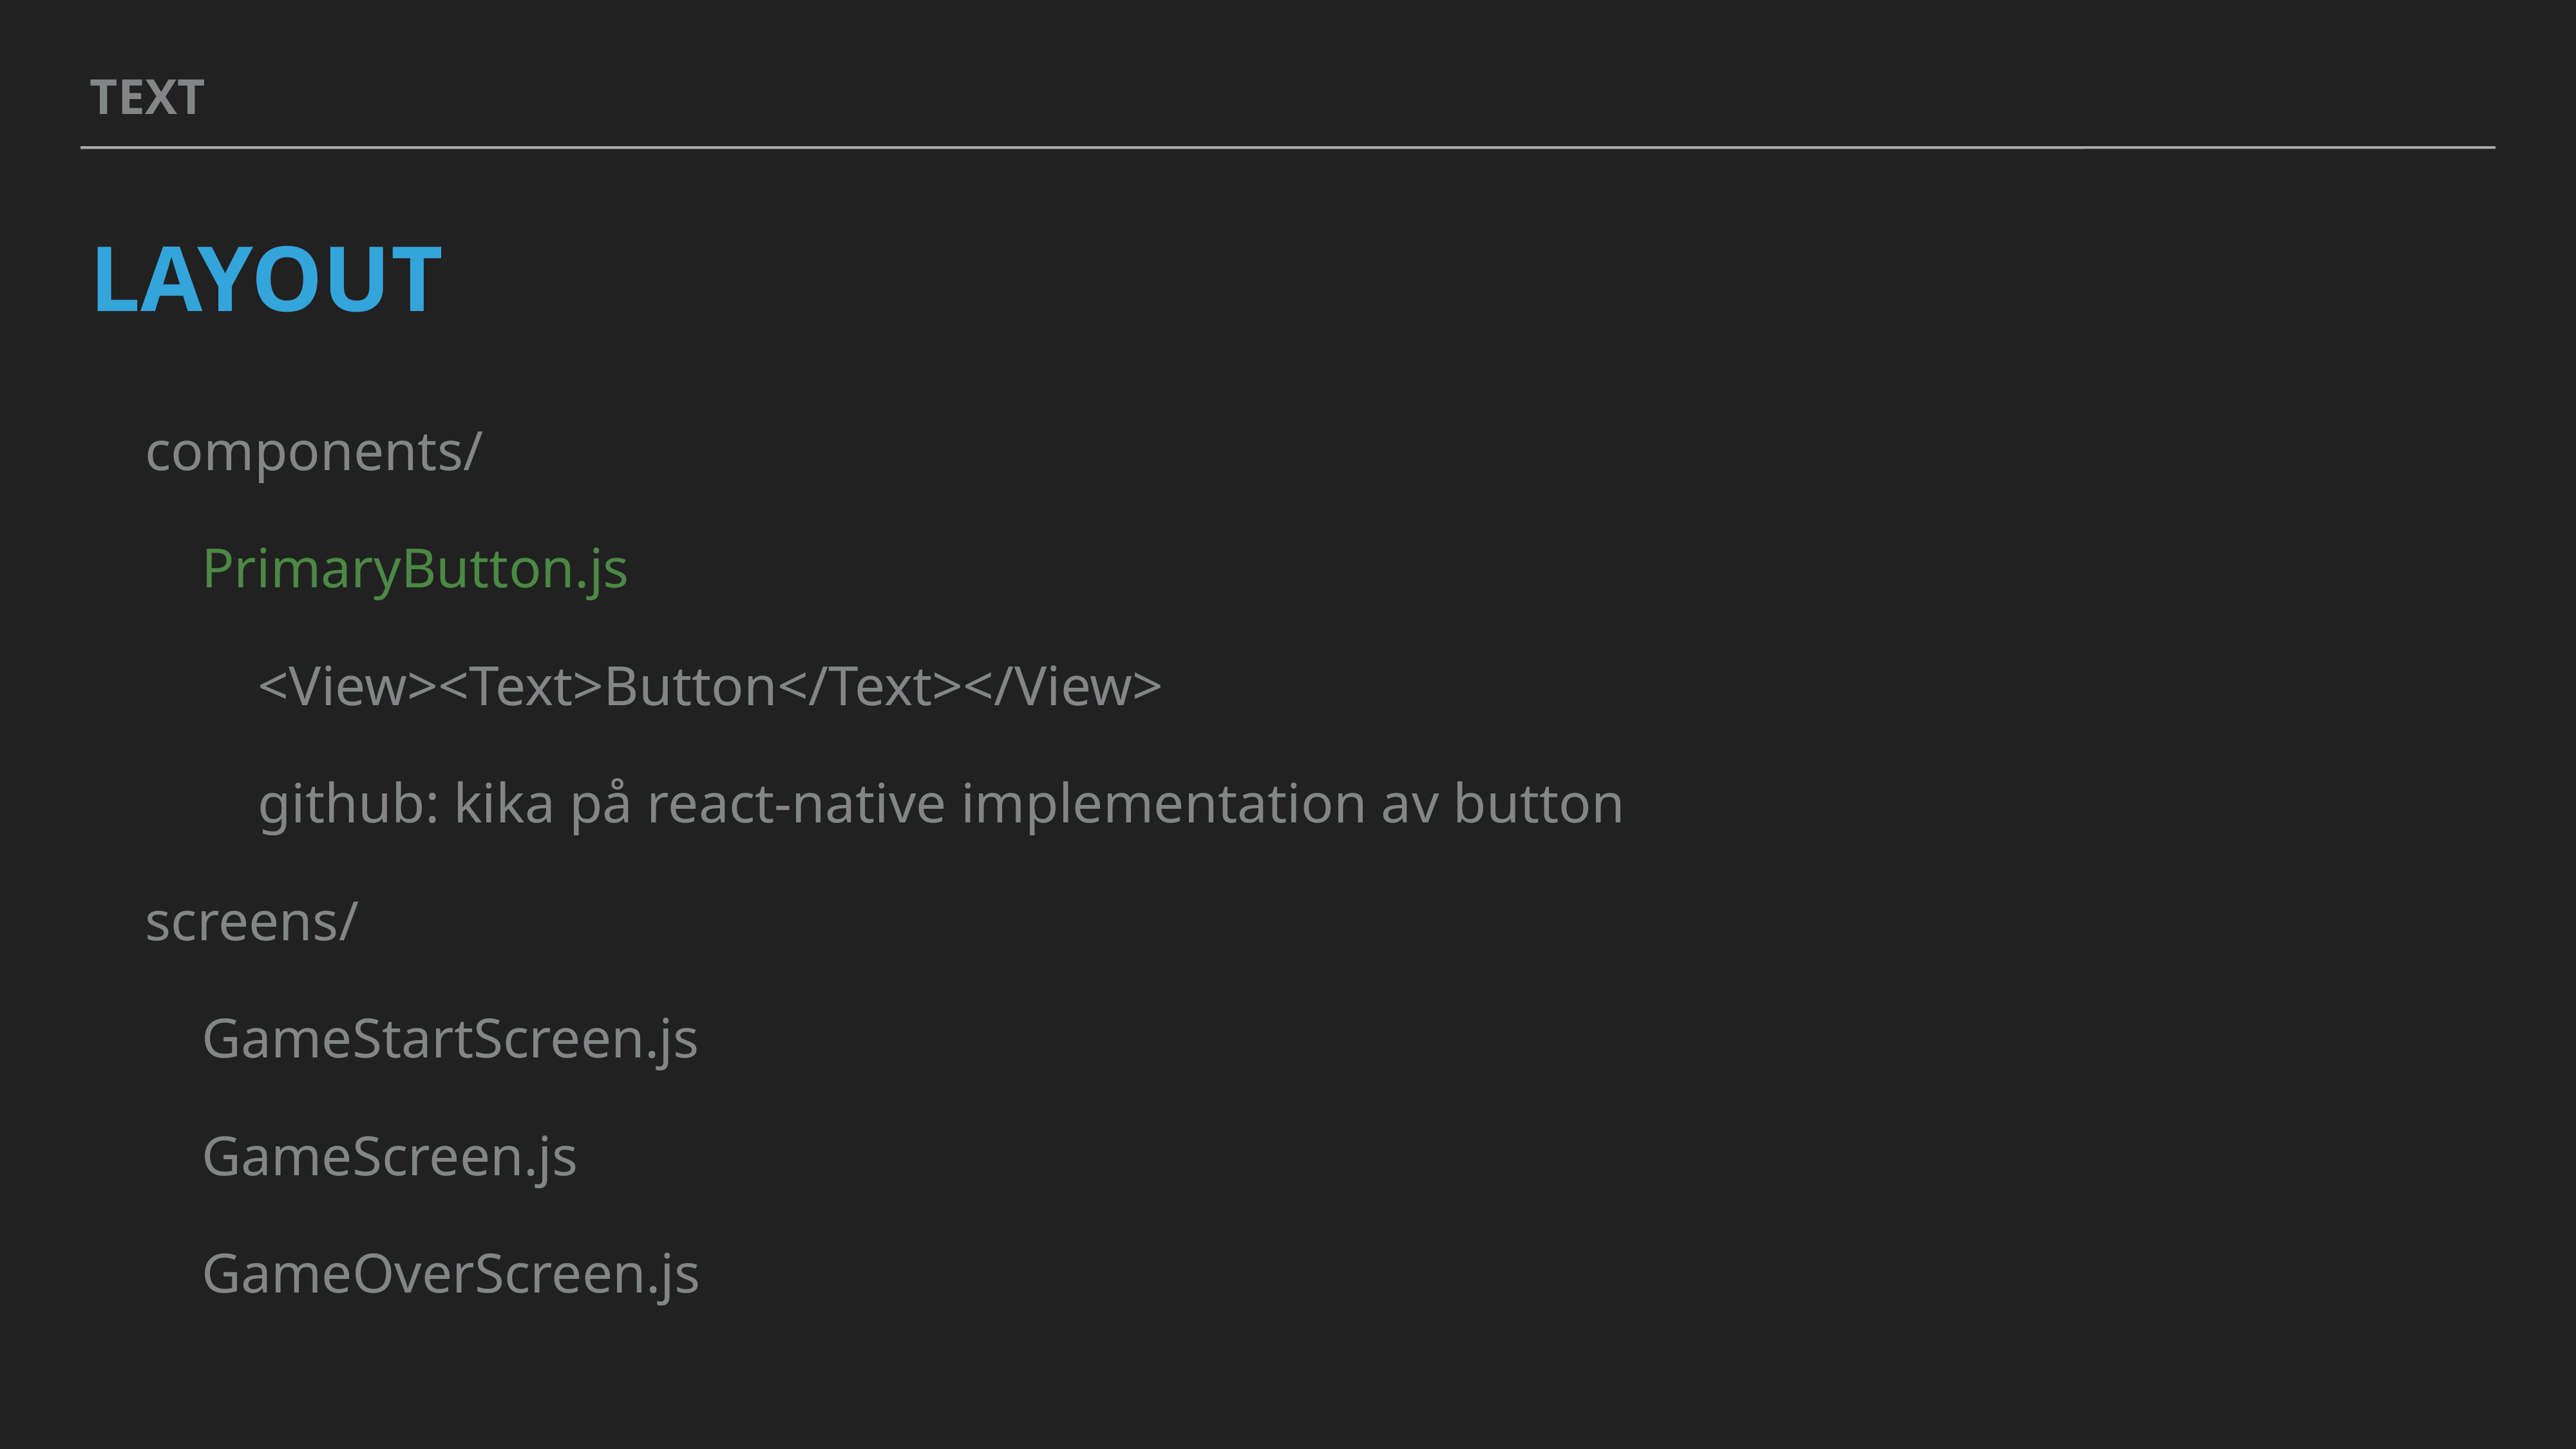

Layout
components/
PrimaryButton.js
<View><Text>Button</Text></View>
github: kika på react-native implementation av button
screens/
GameStartScreen.js
GameScreen.js
GameOverScreen.js